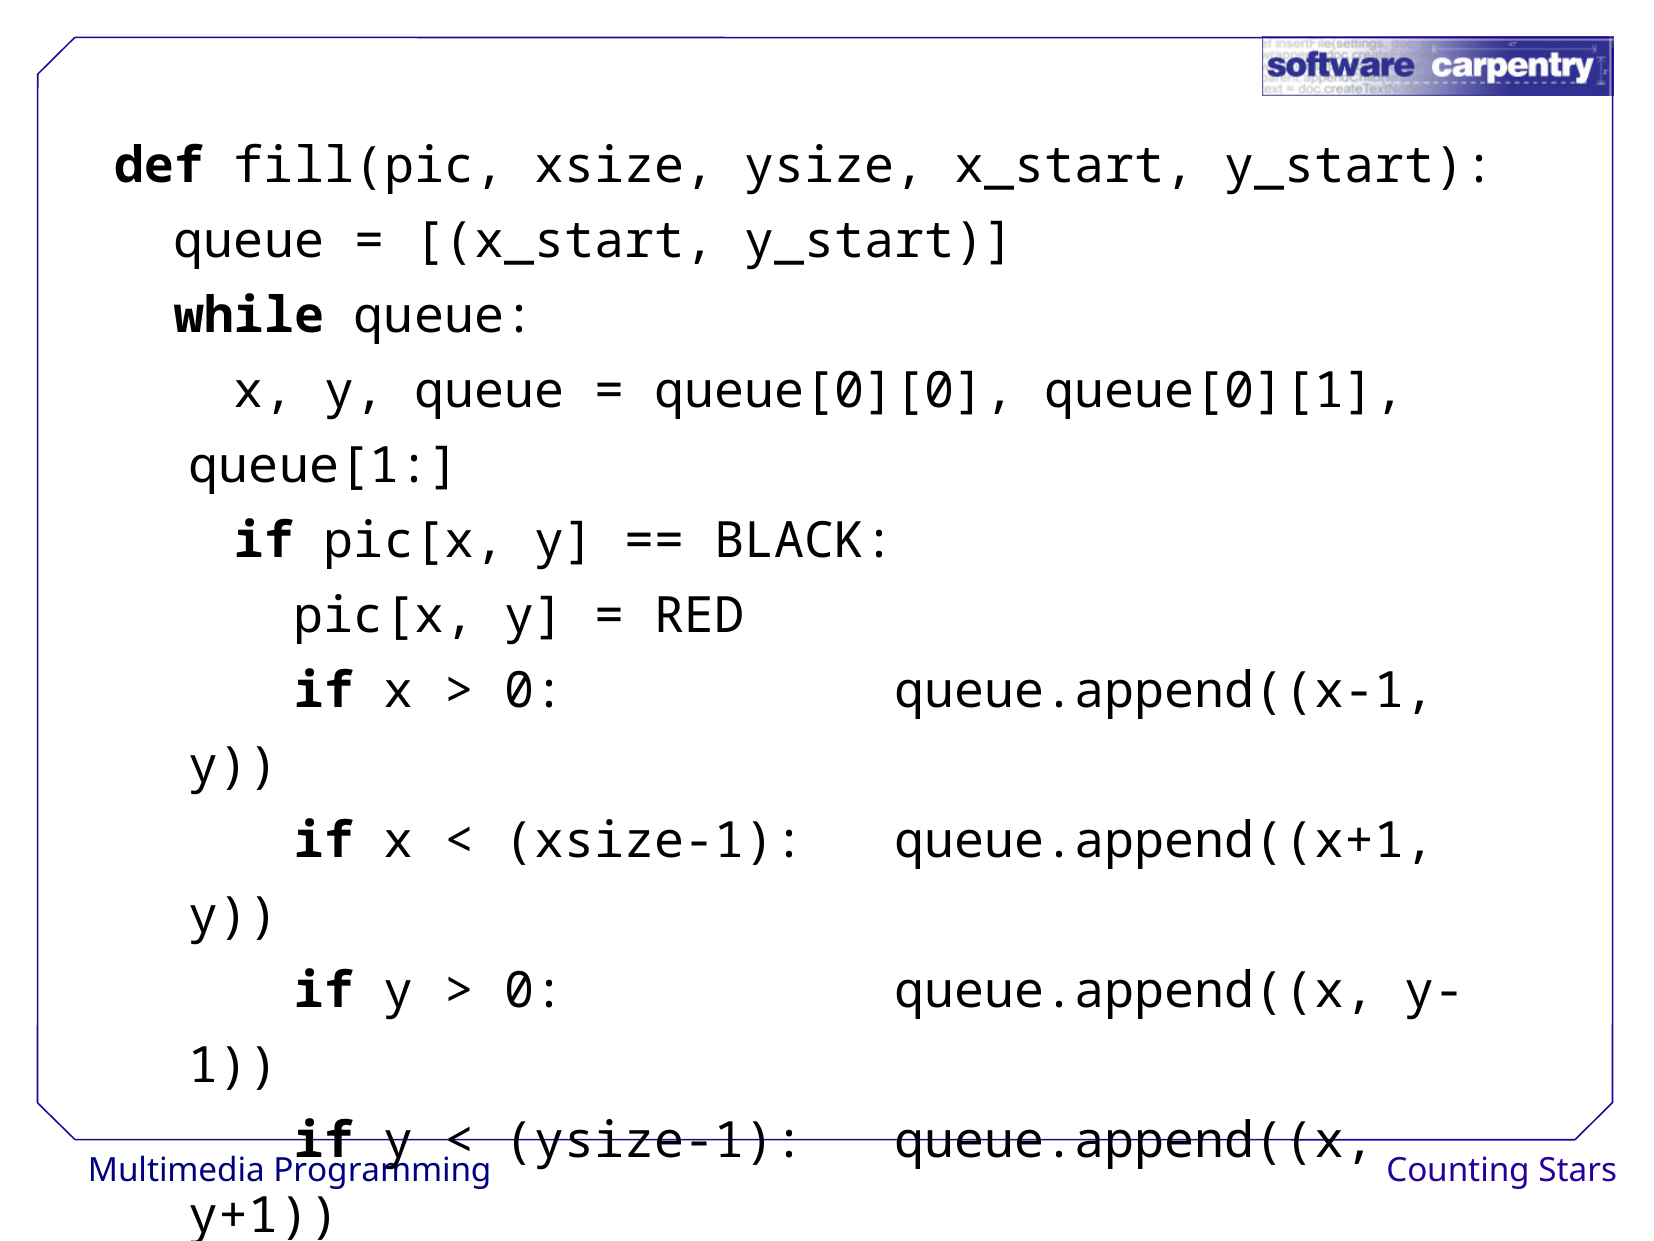

def fill(pic, xsize, ysize, x_start, y_start):
 queue = [(x_start, y_start)]
 while queue:
 x, y, queue = queue[0][0], queue[0][1], queue[1:]
 if pic[x, y] == BLACK:
 pic[x, y] = RED
 if x > 0: queue.append((x-1, y))
 if x < (xsize-1): queue.append((x+1, y))
 if y > 0: queue.append((x, y-1))
 if y < (ysize-1): queue.append((x, y+1))